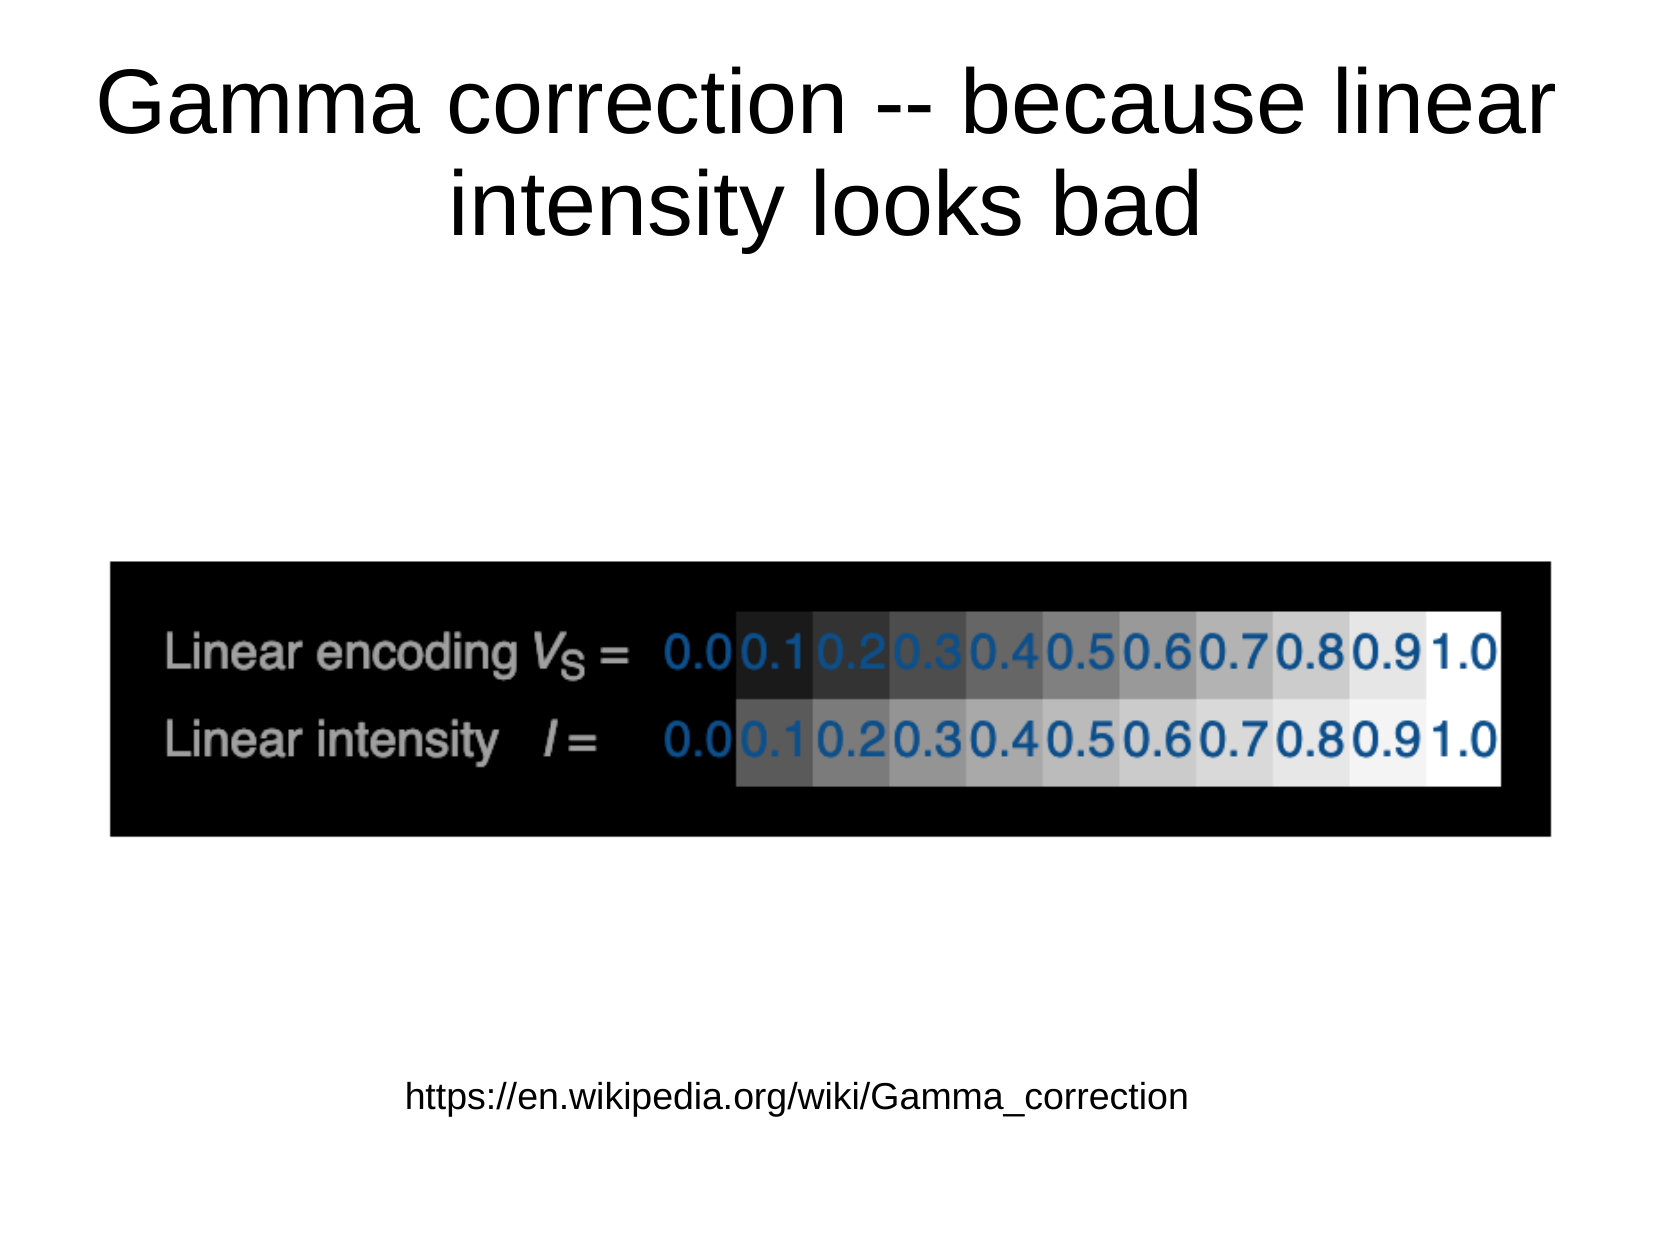

# Gamma correction -- because linear intensity looks bad
https://en.wikipedia.org/wiki/Gamma_correction